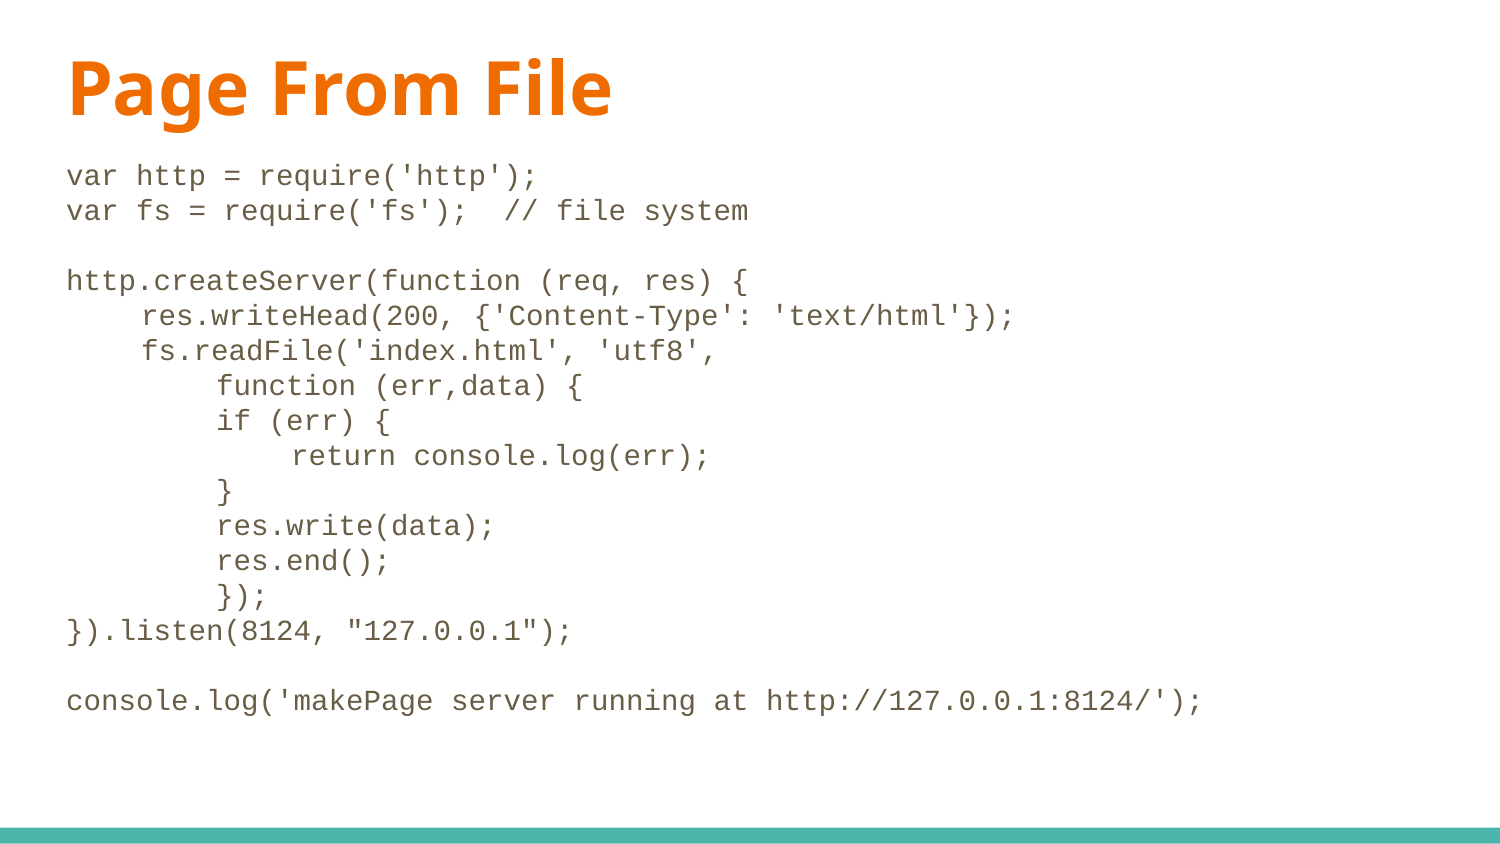

# Page From File
var http = require('http');
var fs = require('fs'); // file system
http.createServer(function (req, res) {
 	res.writeHead(200, {'Content-Type': 'text/html'});
 	fs.readFile('index.html', 'utf8',
 	function (err,data) {
 	if (err) {
 	return console.log(err);
 	}
 	res.write(data);
 	res.end();
 	});
}).listen(8124, "127.0.0.1");
console.log('makePage server running at http://127.0.0.1:8124/');